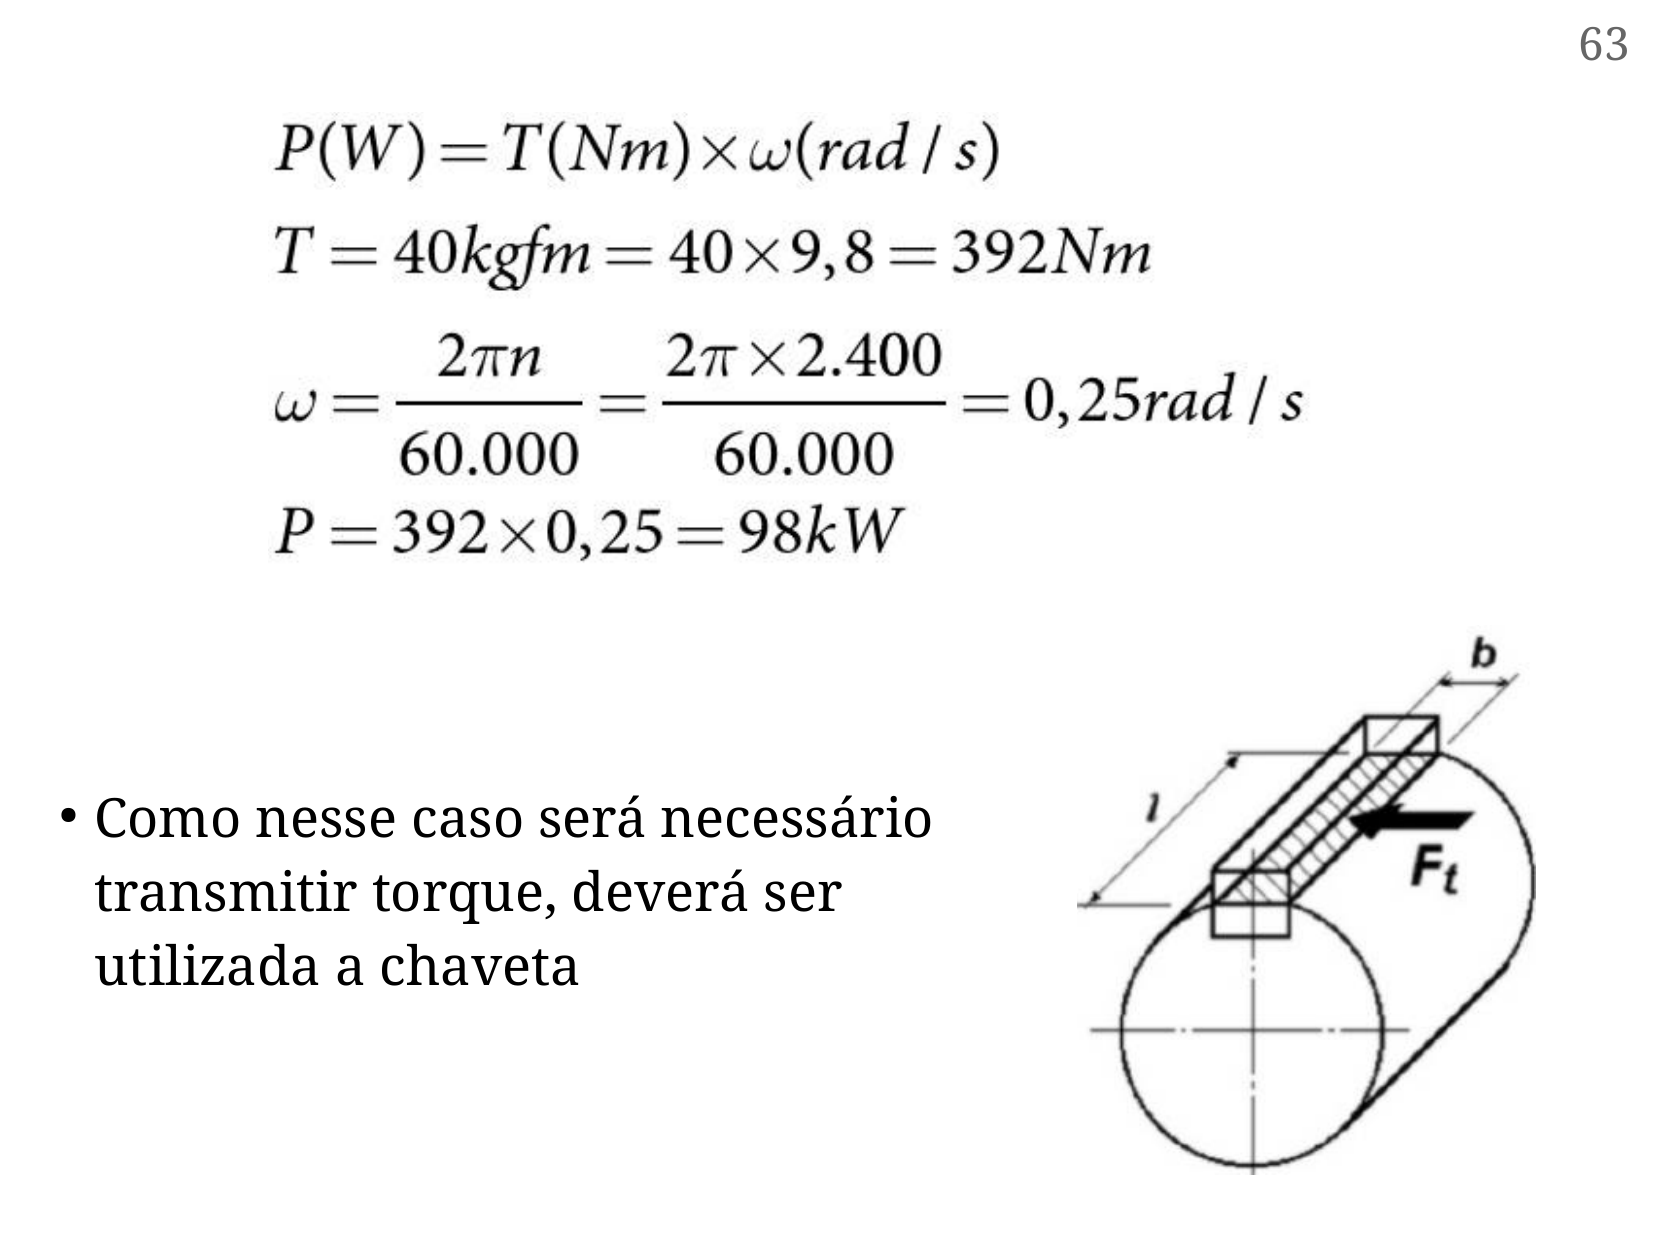

63
#
Como nesse caso será necessário
transmitir torque, deverá ser
utilizada a chaveta